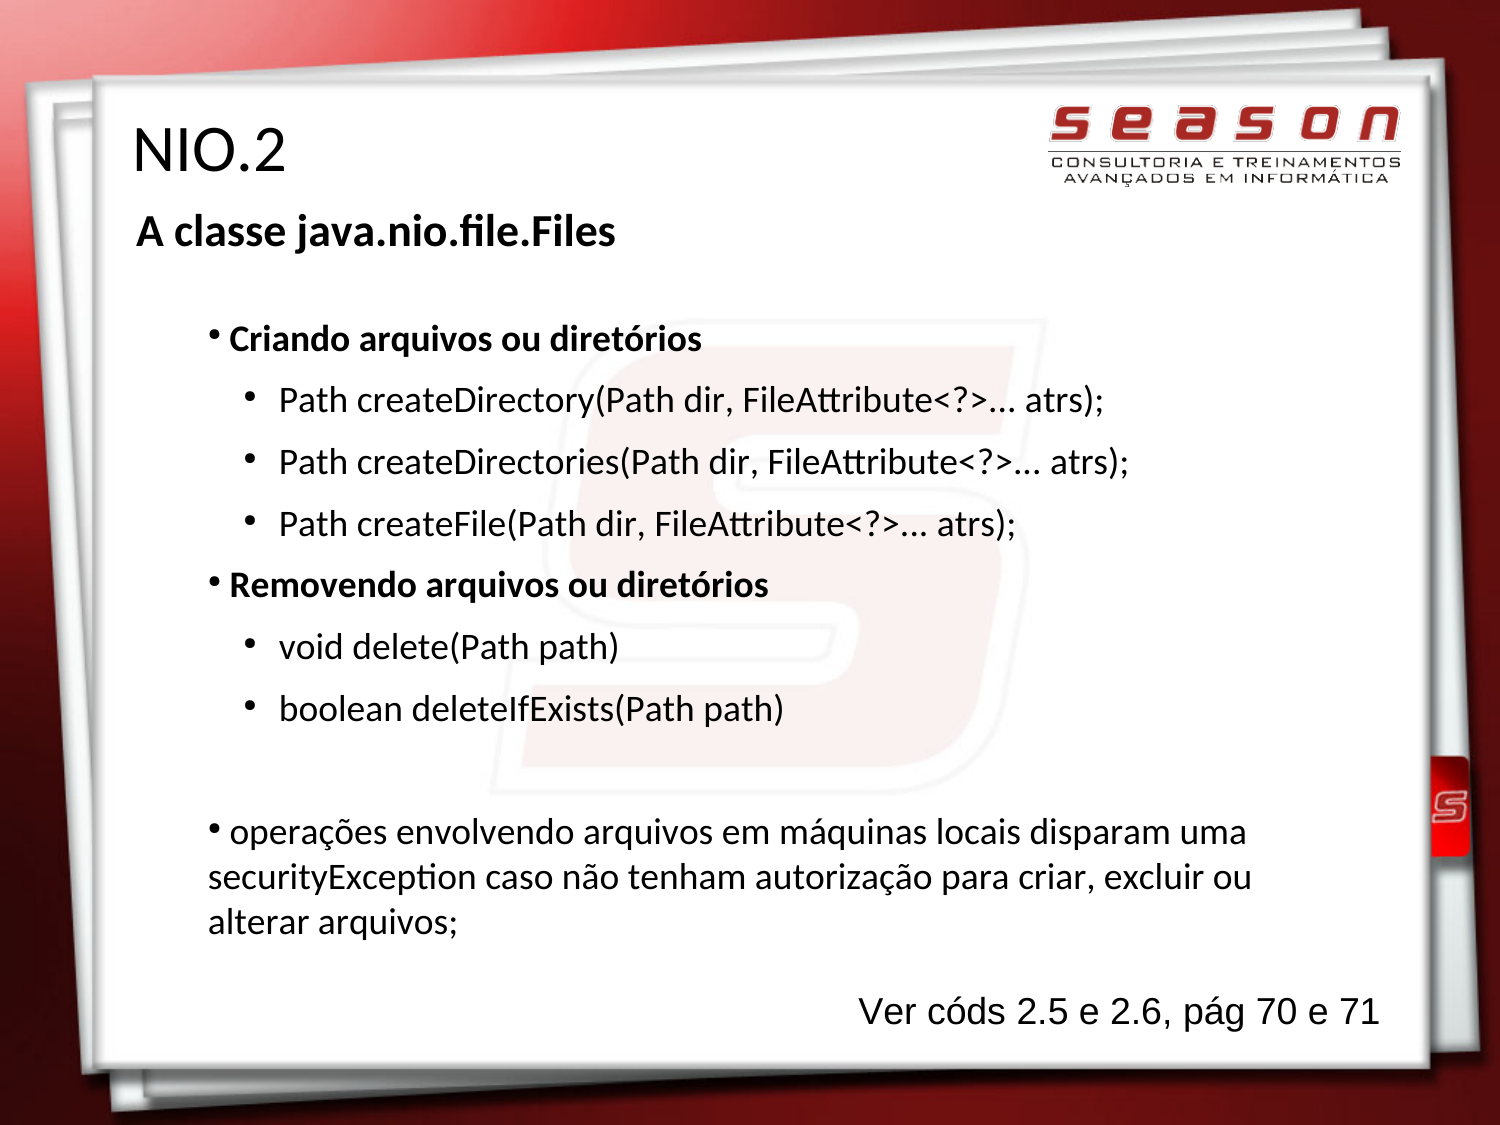

# NIO.2
A classe java.nio.file.Files
 Criando arquivos ou diretórios
Path createDirectory(Path dir, FileAttribute<?>... atrs);
Path createDirectories(Path dir, FileAttribute<?>... atrs);
Path createFile(Path dir, FileAttribute<?>... atrs);
 Removendo arquivos ou diretórios
void delete(Path path)
boolean deleteIfExists(Path path)
 operações envolvendo arquivos em máquinas locais disparam uma securityException caso não tenham autorização para criar, excluir ou alterar arquivos;
Ver códs 2.5 e 2.6, pág 70 e 71